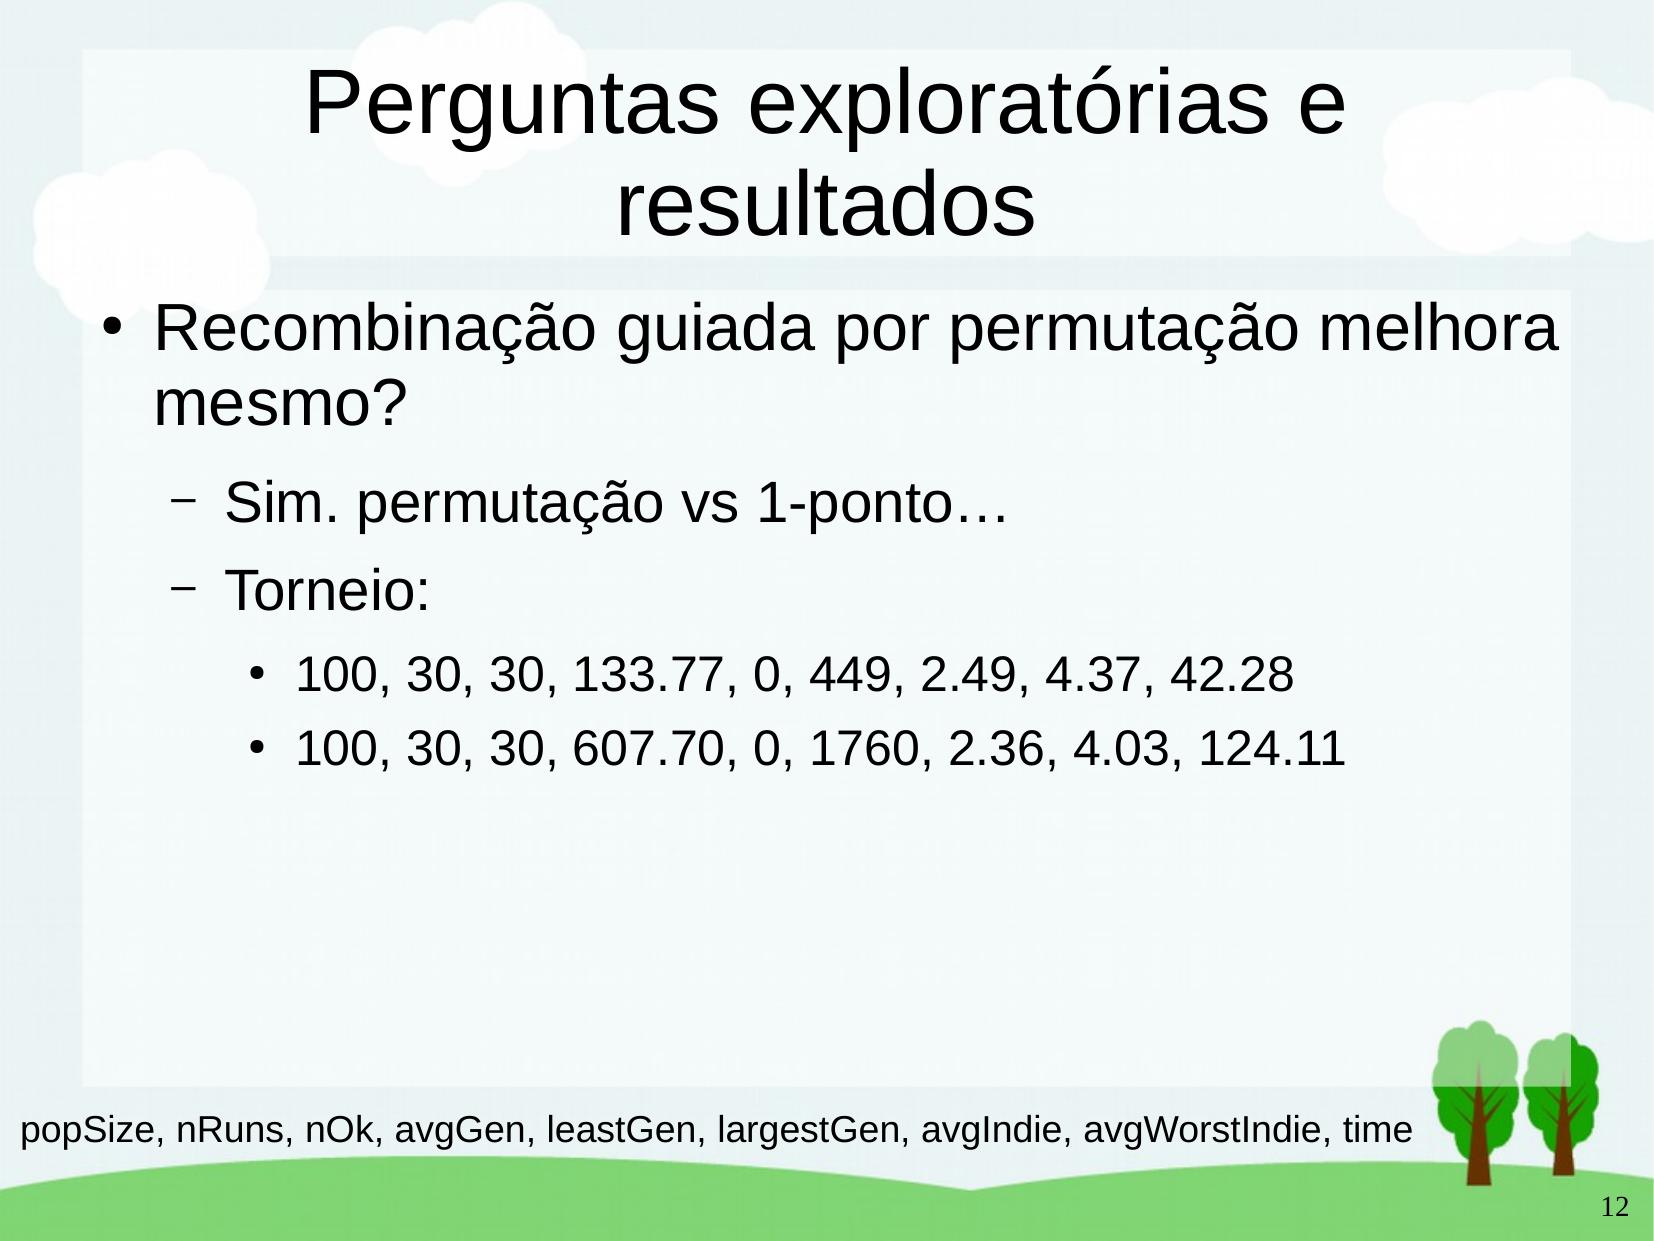

# Perguntas exploratórias e resultados
Recombinação guiada por permutação melhora mesmo?
Sim. permutação vs 1-ponto…
Torneio:
100, 30, 30, 133.77, 0, 449, 2.49, 4.37, 42.28
100, 30, 30, 607.70, 0, 1760, 2.36, 4.03, 124.11
popSize, nRuns, nOk, avgGen, leastGen, largestGen, avgIndie, avgWorstIndie, time
12